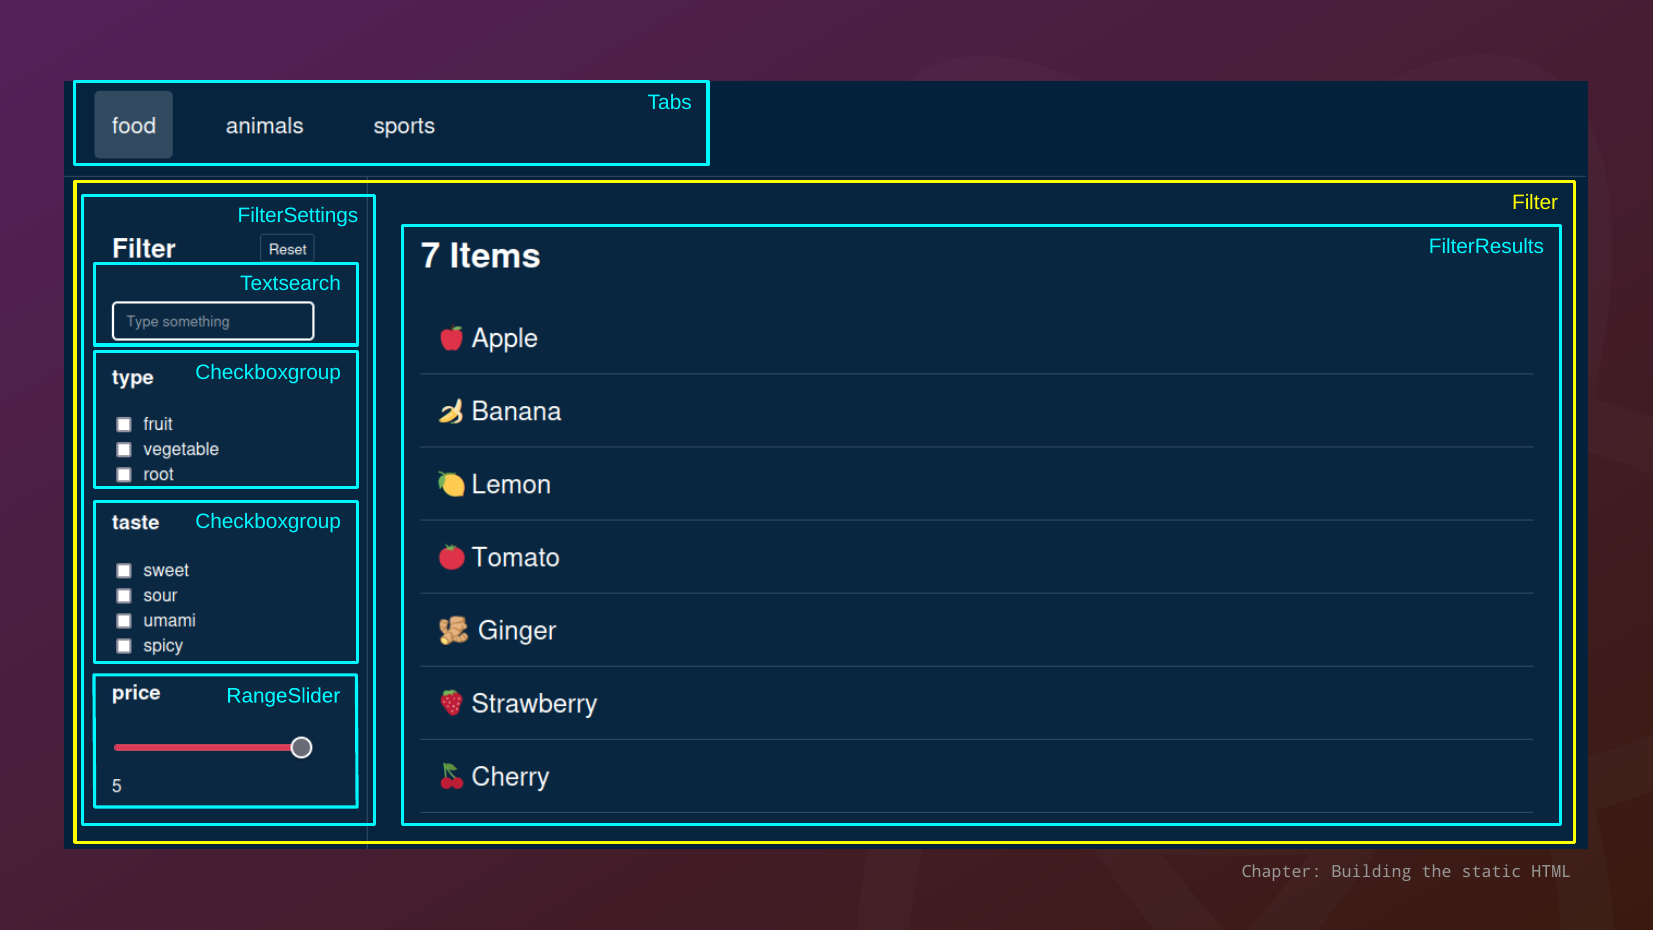

Tabs
Filter
FilterSettings
FilterResults
Textsearch
Checkboxgroup
Checkboxgroup
RangeSlider
Chapter: Building the static HTML